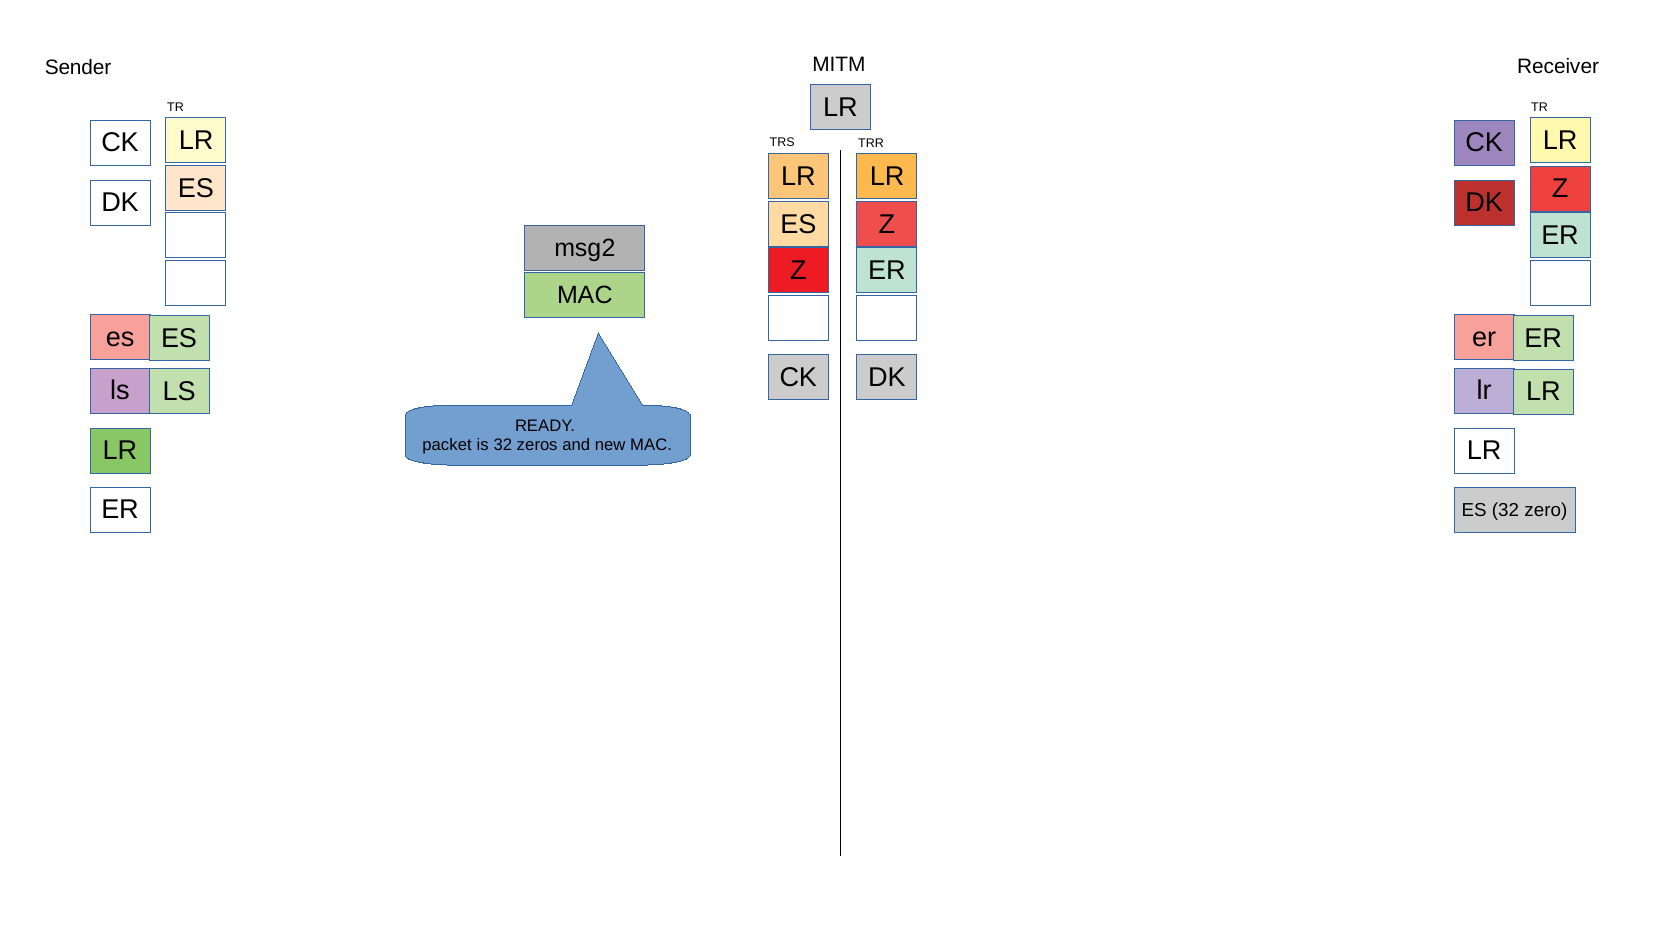

MITM
Receiver
Sender
LR
TR
TR
LR
LR
CK
CK
CK
CK
TRS
TRR
LR
LR
ES
Z
DK
DK
DK
DK
ES
Z
ER
msg2
Z
ER
MAC
CK
es
CK
er
ES
ER
CK
DK
CK
ls
CK
lr
LS
LR
READY.
packet is 32 zeros and new MAC.
LR
LR
ER
ES (32 zero)